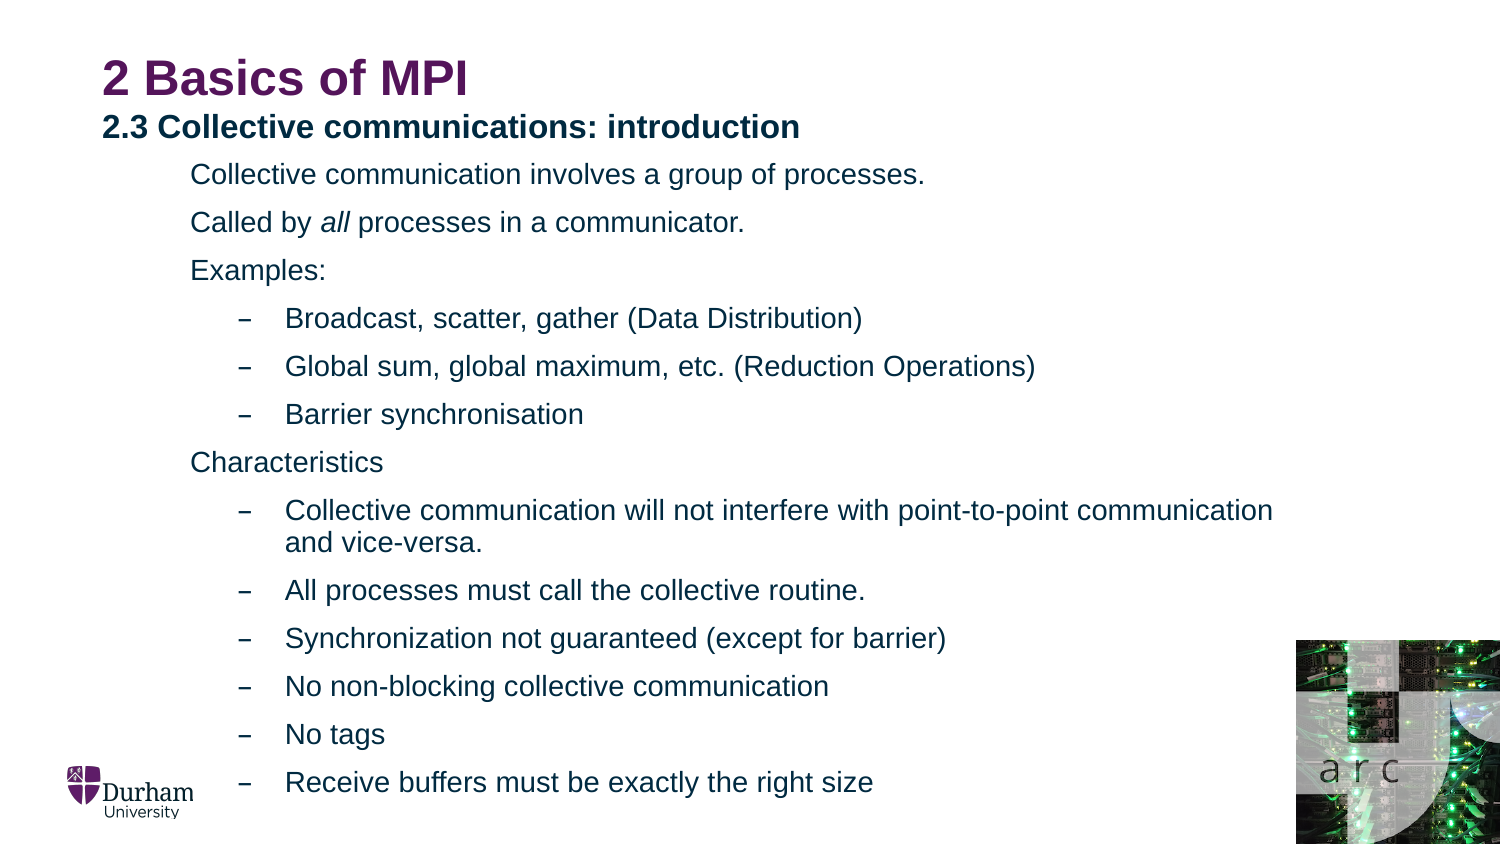

# 2 Basics of MPI 2.3 Collective communications: introduction
Collective communication involves a group of processes.
Called by all processes in a communicator.
Examples:
Broadcast, scatter, gather (Data Distribution)
Global sum, global maximum, etc. (Reduction Operations)
Barrier synchronisation
Characteristics
Collective communication will not interfere with point-to-point communication and vice-versa.
All processes must call the collective routine.
Synchronization not guaranteed (except for barrier)
No non-blocking collective communication
No tags
Receive buffers must be exactly the right size